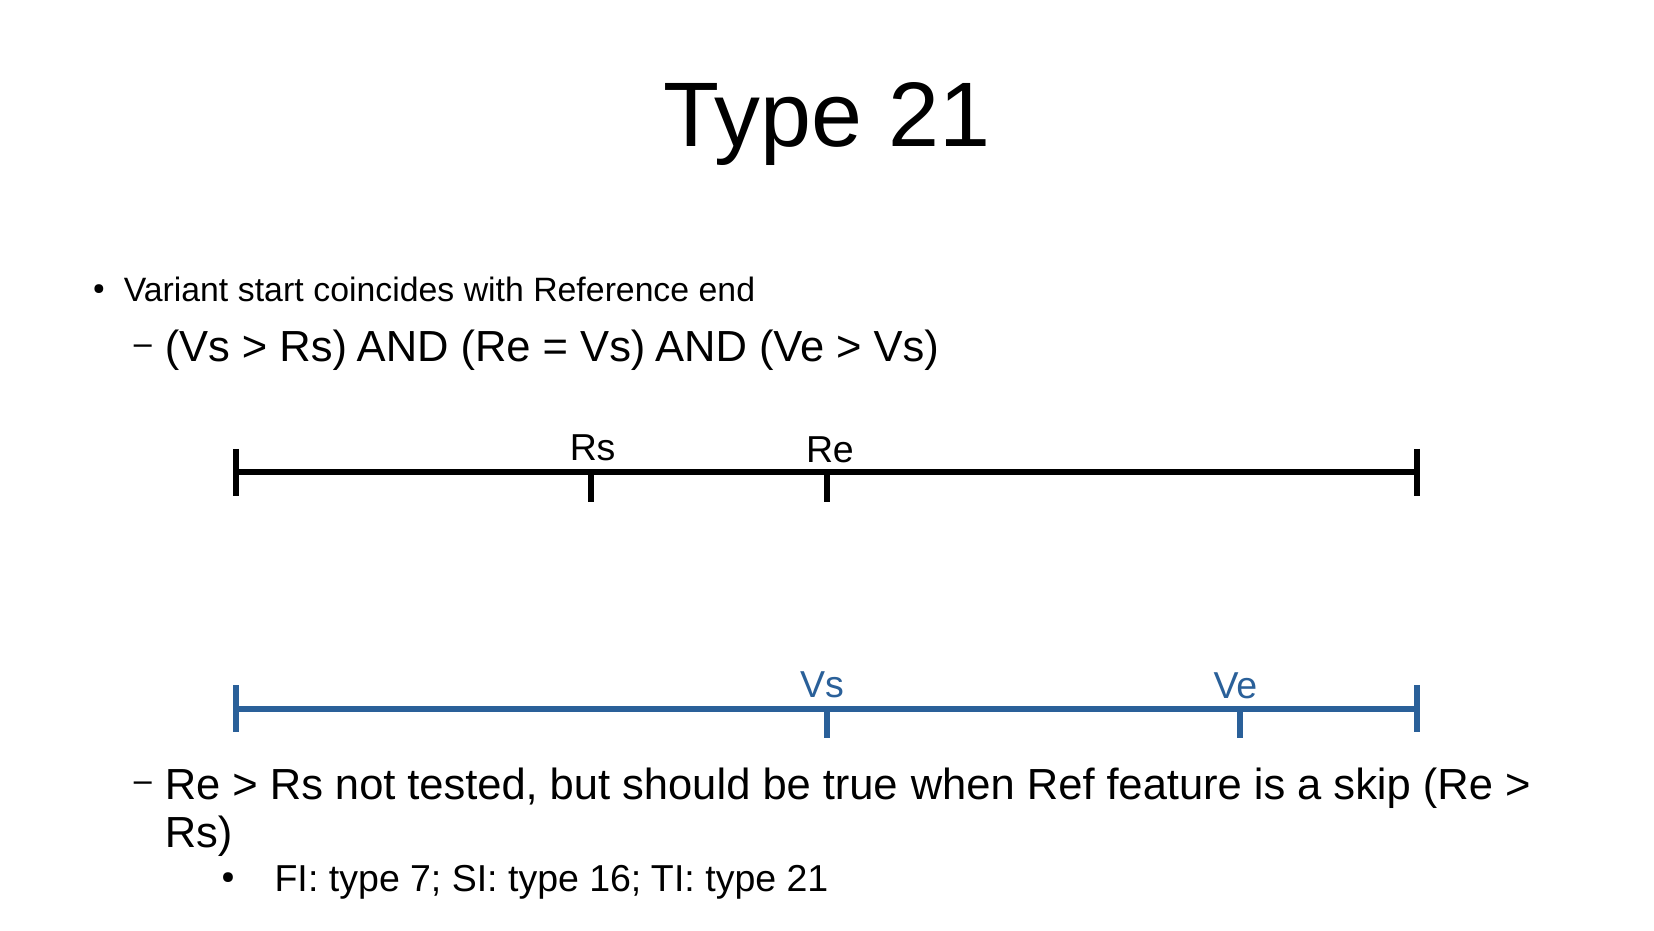

Type 21
# Variant start coincides with Reference end
(Vs > Rs) AND (Re = Vs) AND (Ve > Vs)
Re > Rs not tested, but should be true when Ref feature is a skip (Re > Rs)
Rs
Re
Vs
Ve
FI: type 7; SI: type 16; TI: type 21